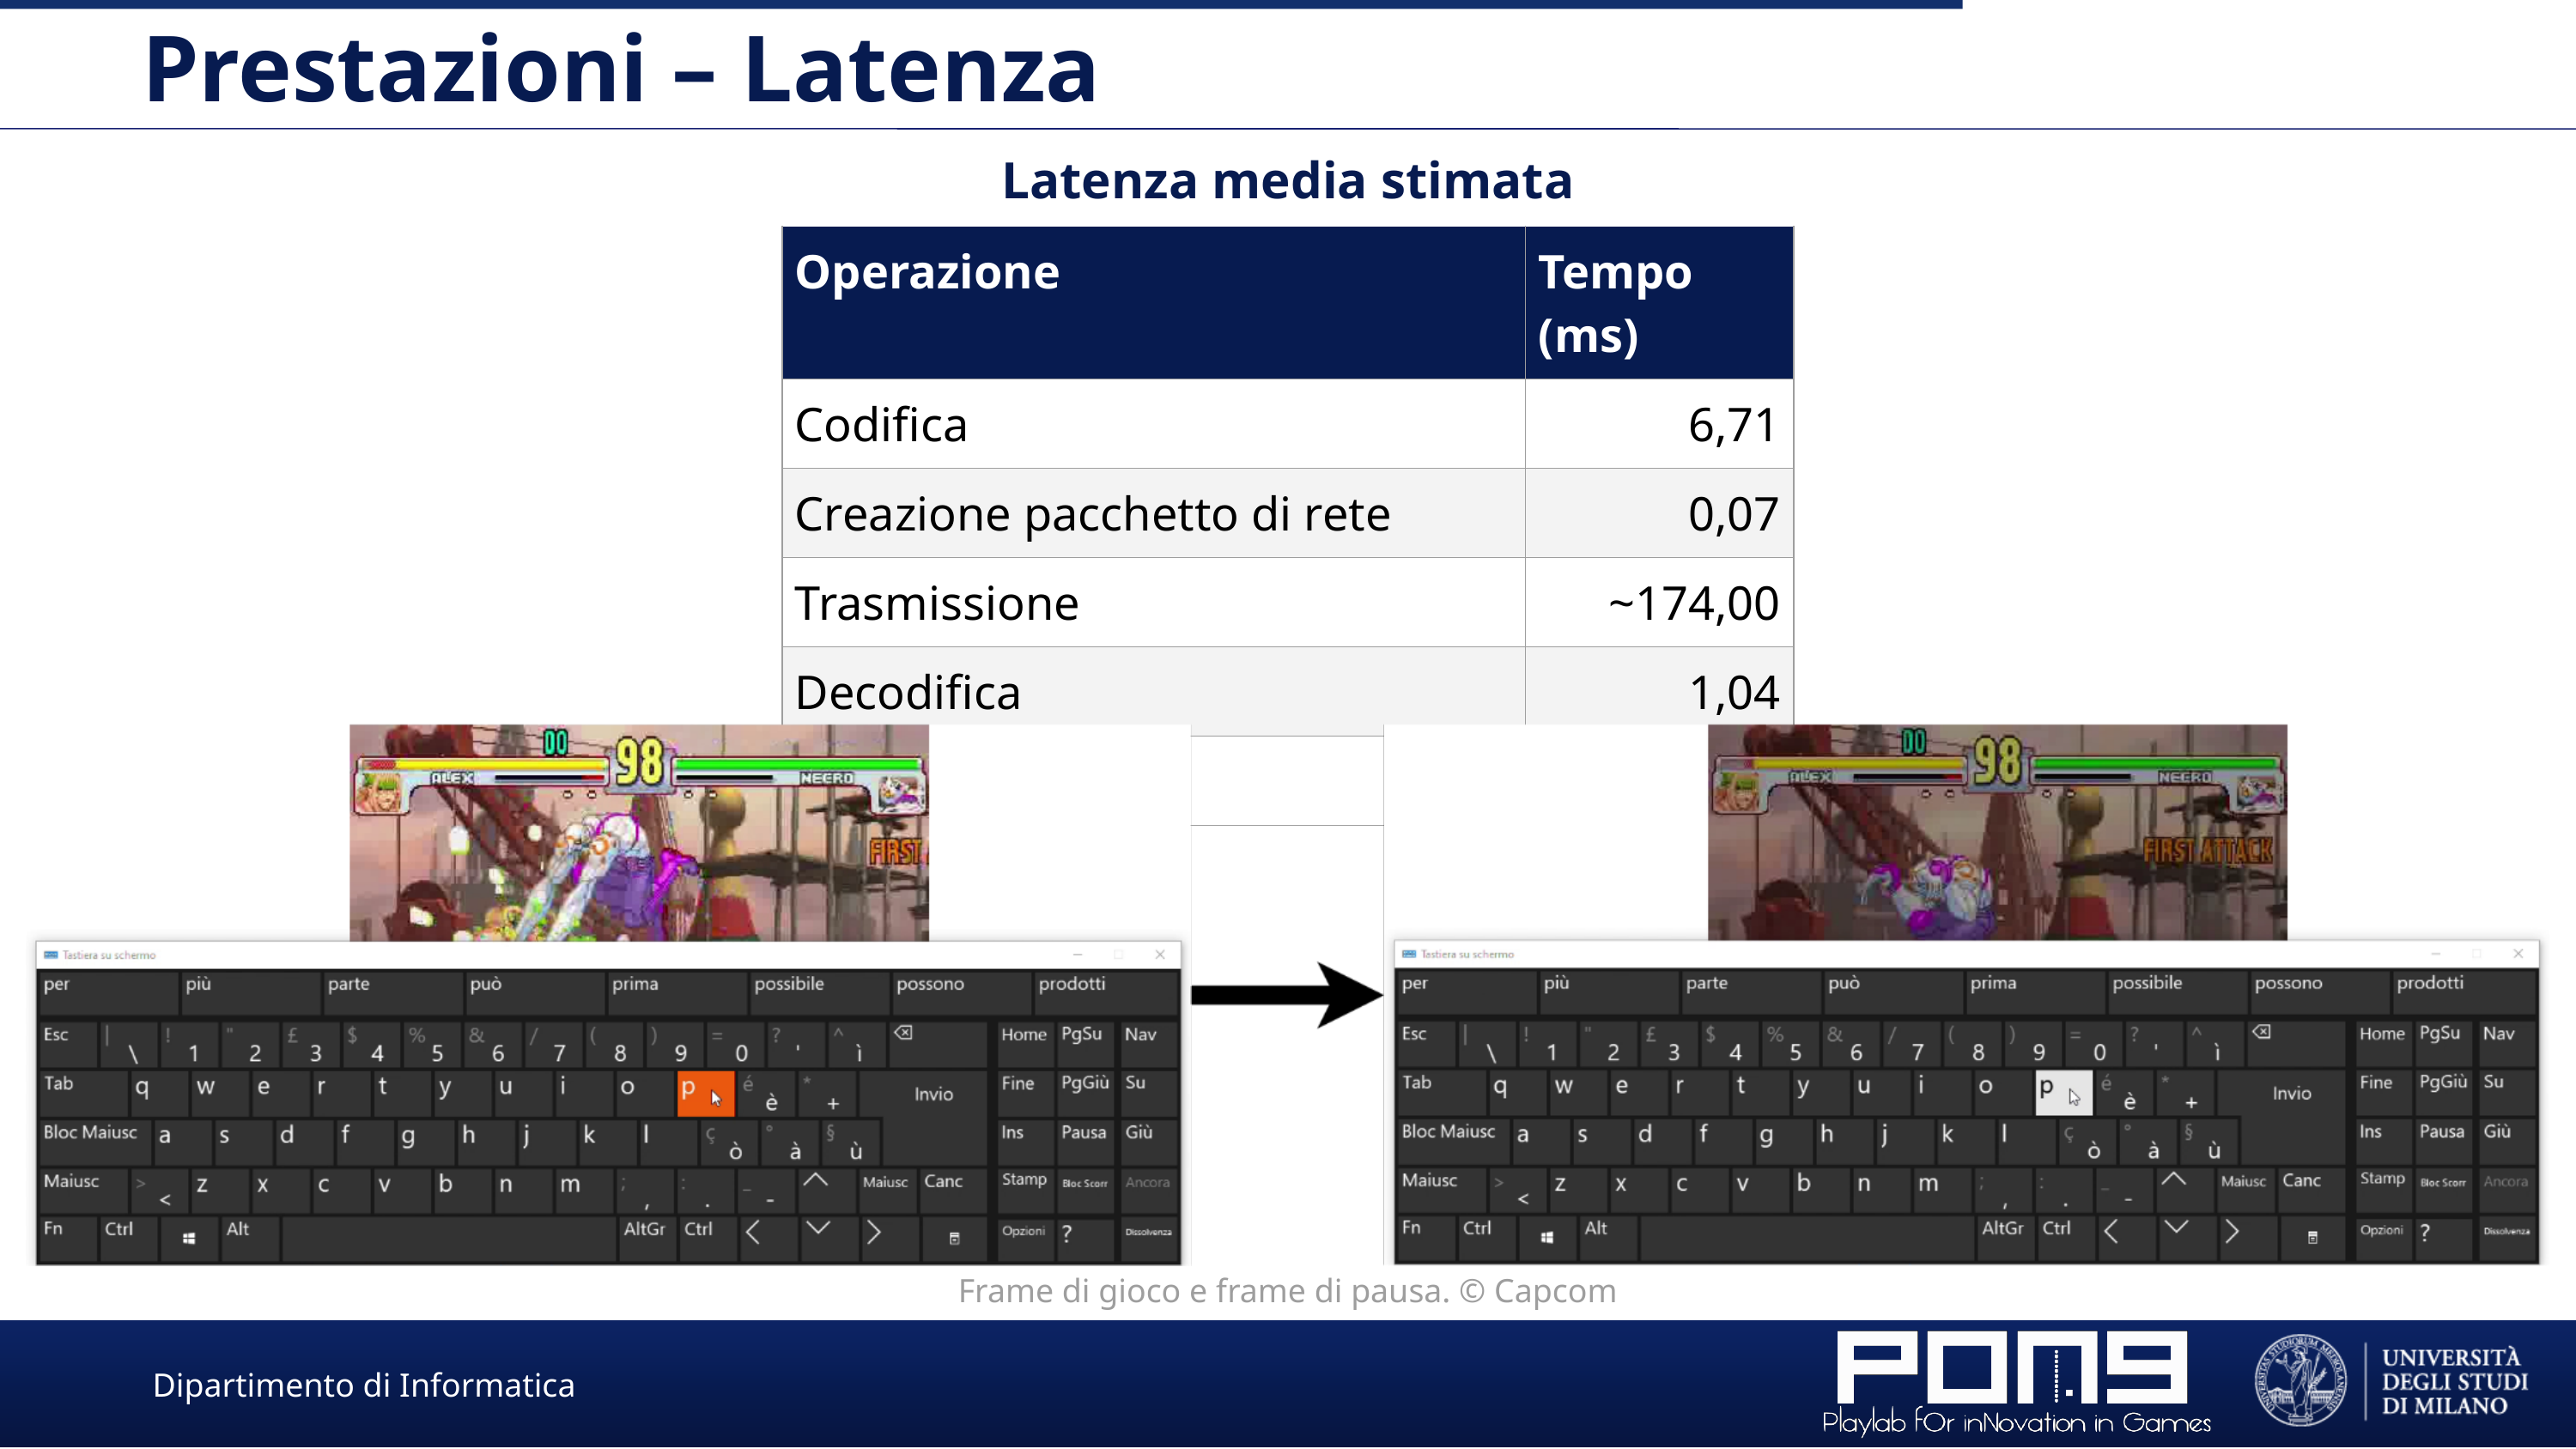

# Prestazioni – Latenza
| Latenza media stimata | |
| --- | --- |
| Operazione | Tempo (ms) |
| Codifica | 6,71 |
| Creazione pacchetto di rete | 0,07 |
| Trasmissione | ~174,00 |
| Decodifica | 1,04 |
| Round trip delay | ~182,00 |
Frame di gioco e frame di pausa. © Capcom
Dipartimento di Informatica